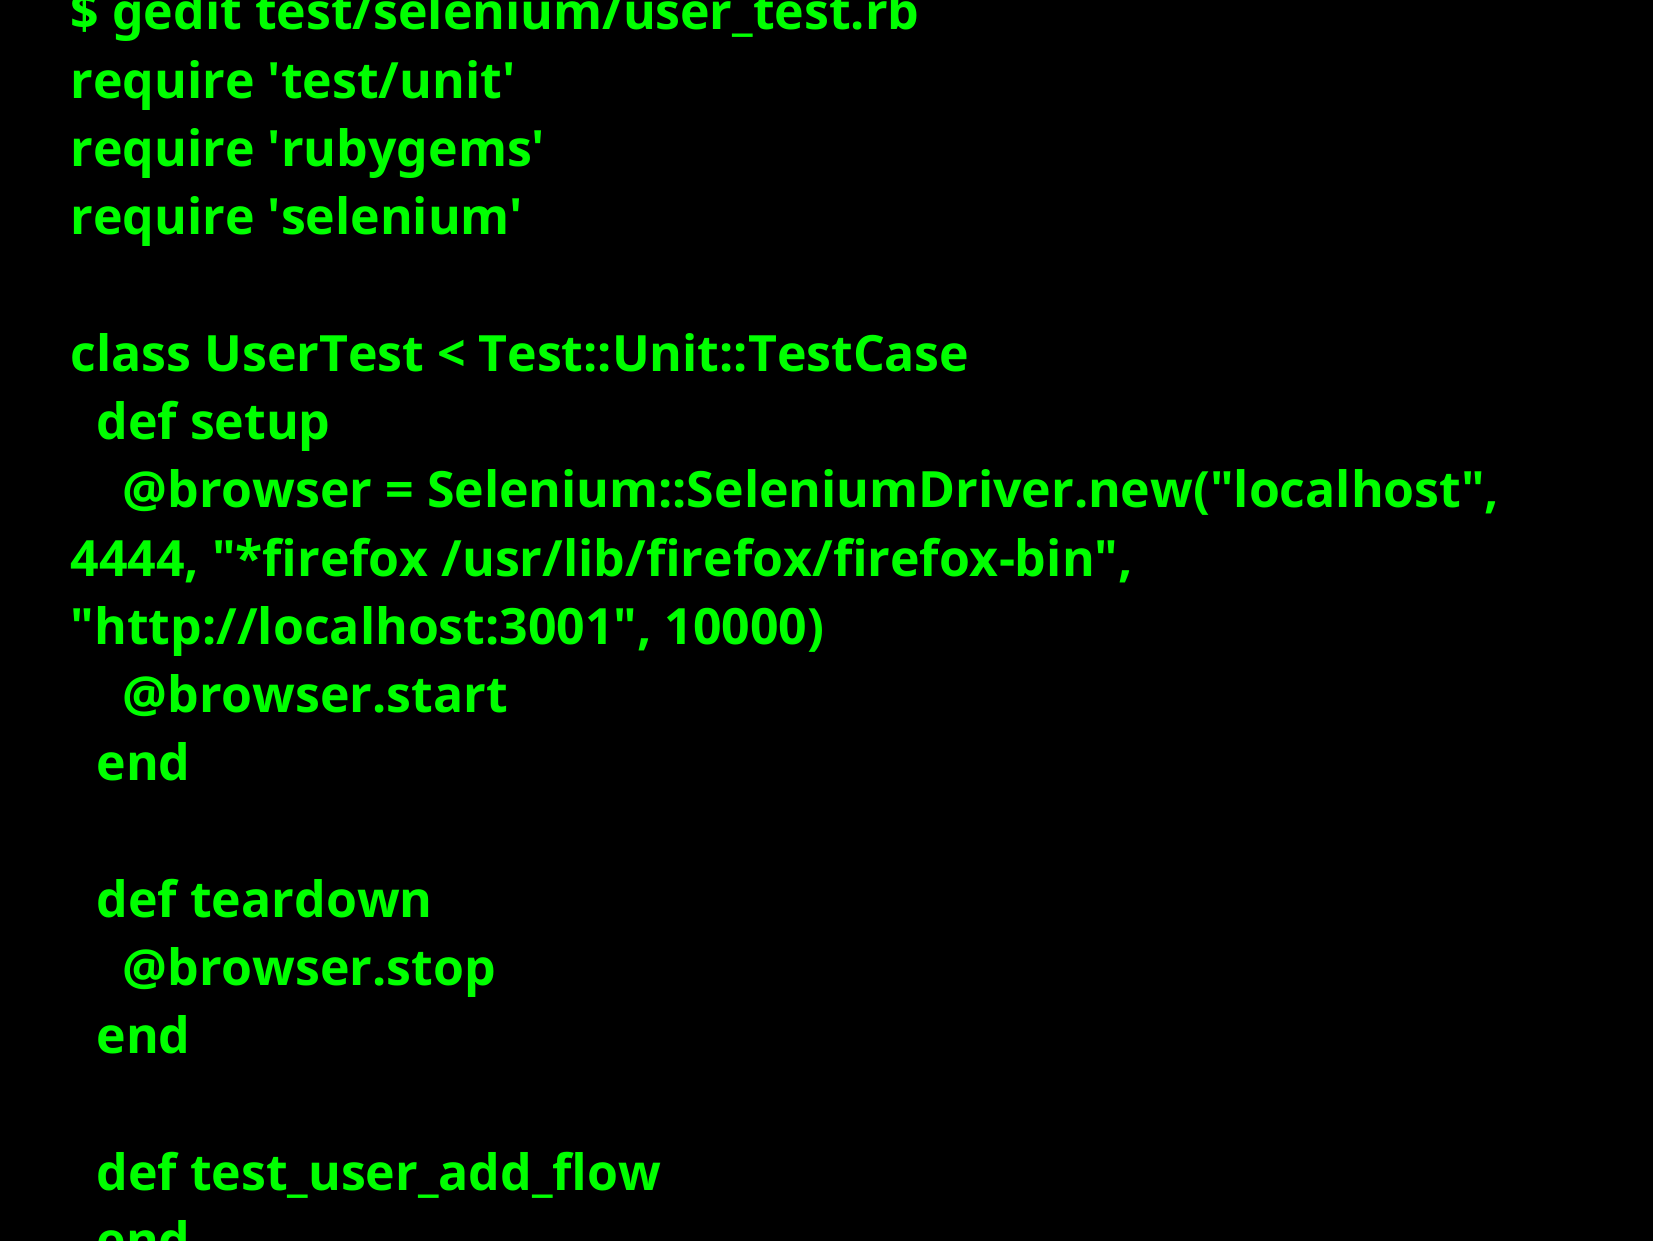

# Create selenium test stub $ gedit test/selenium/user_test.rb require 'test/unit' require 'rubygems' require 'selenium' class UserTest < Test::Unit::TestCase def setup @browser = Selenium::SeleniumDriver.new("localhost", 4444, "*firefox /usr/lib/firefox/firefox-bin", "http://localhost:3001", 10000) @browser.start end def teardown @browser.stop end def test_user_add_flow end end